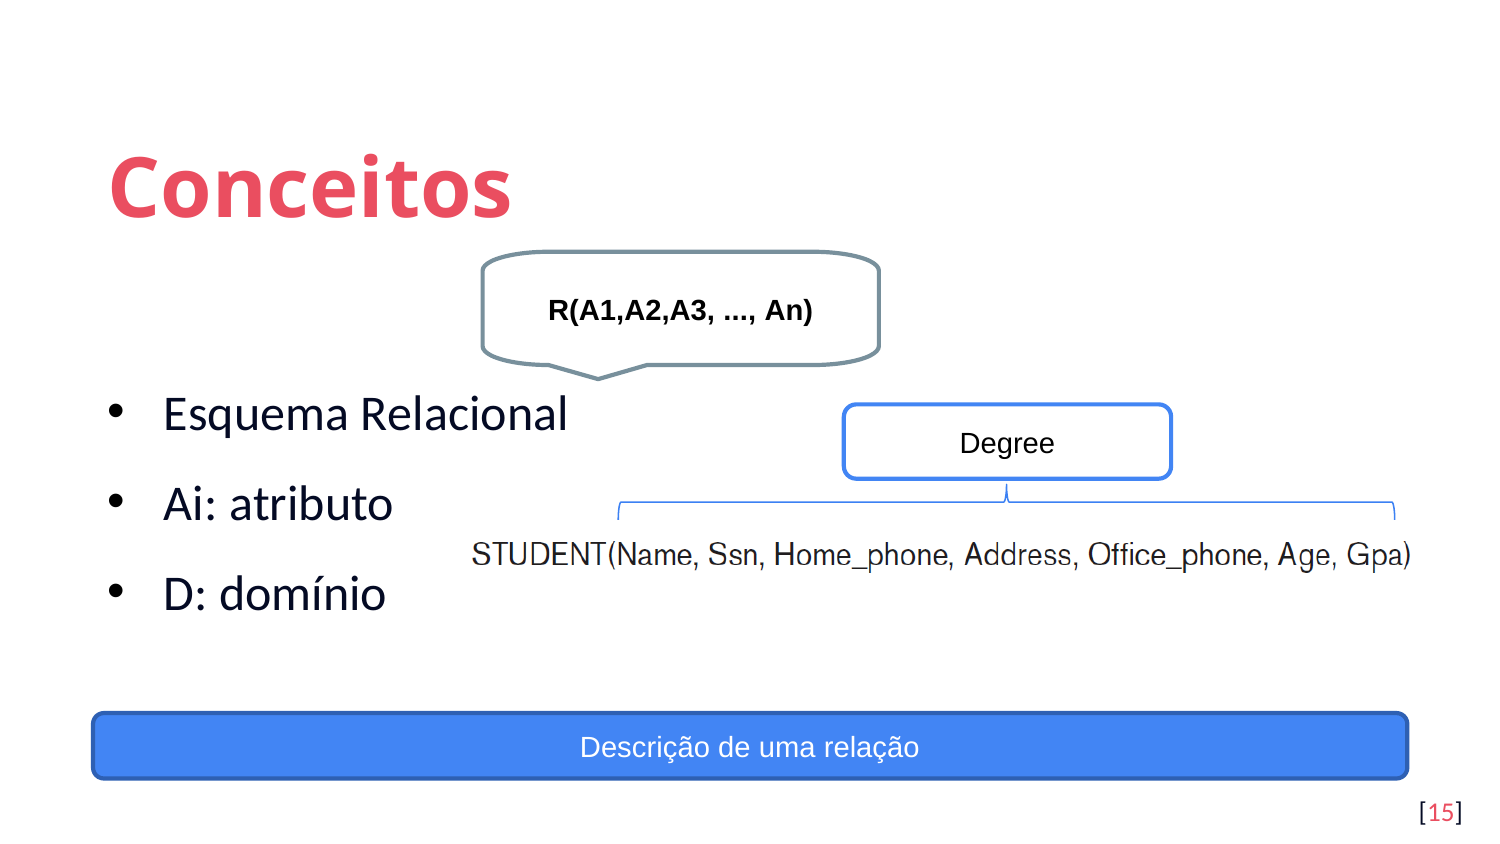

Conceitos
Esquema Relacional
Ai: atributo
D: domínio
R(A1,A2,A3, ..., An)
Degree
Descrição de uma relação